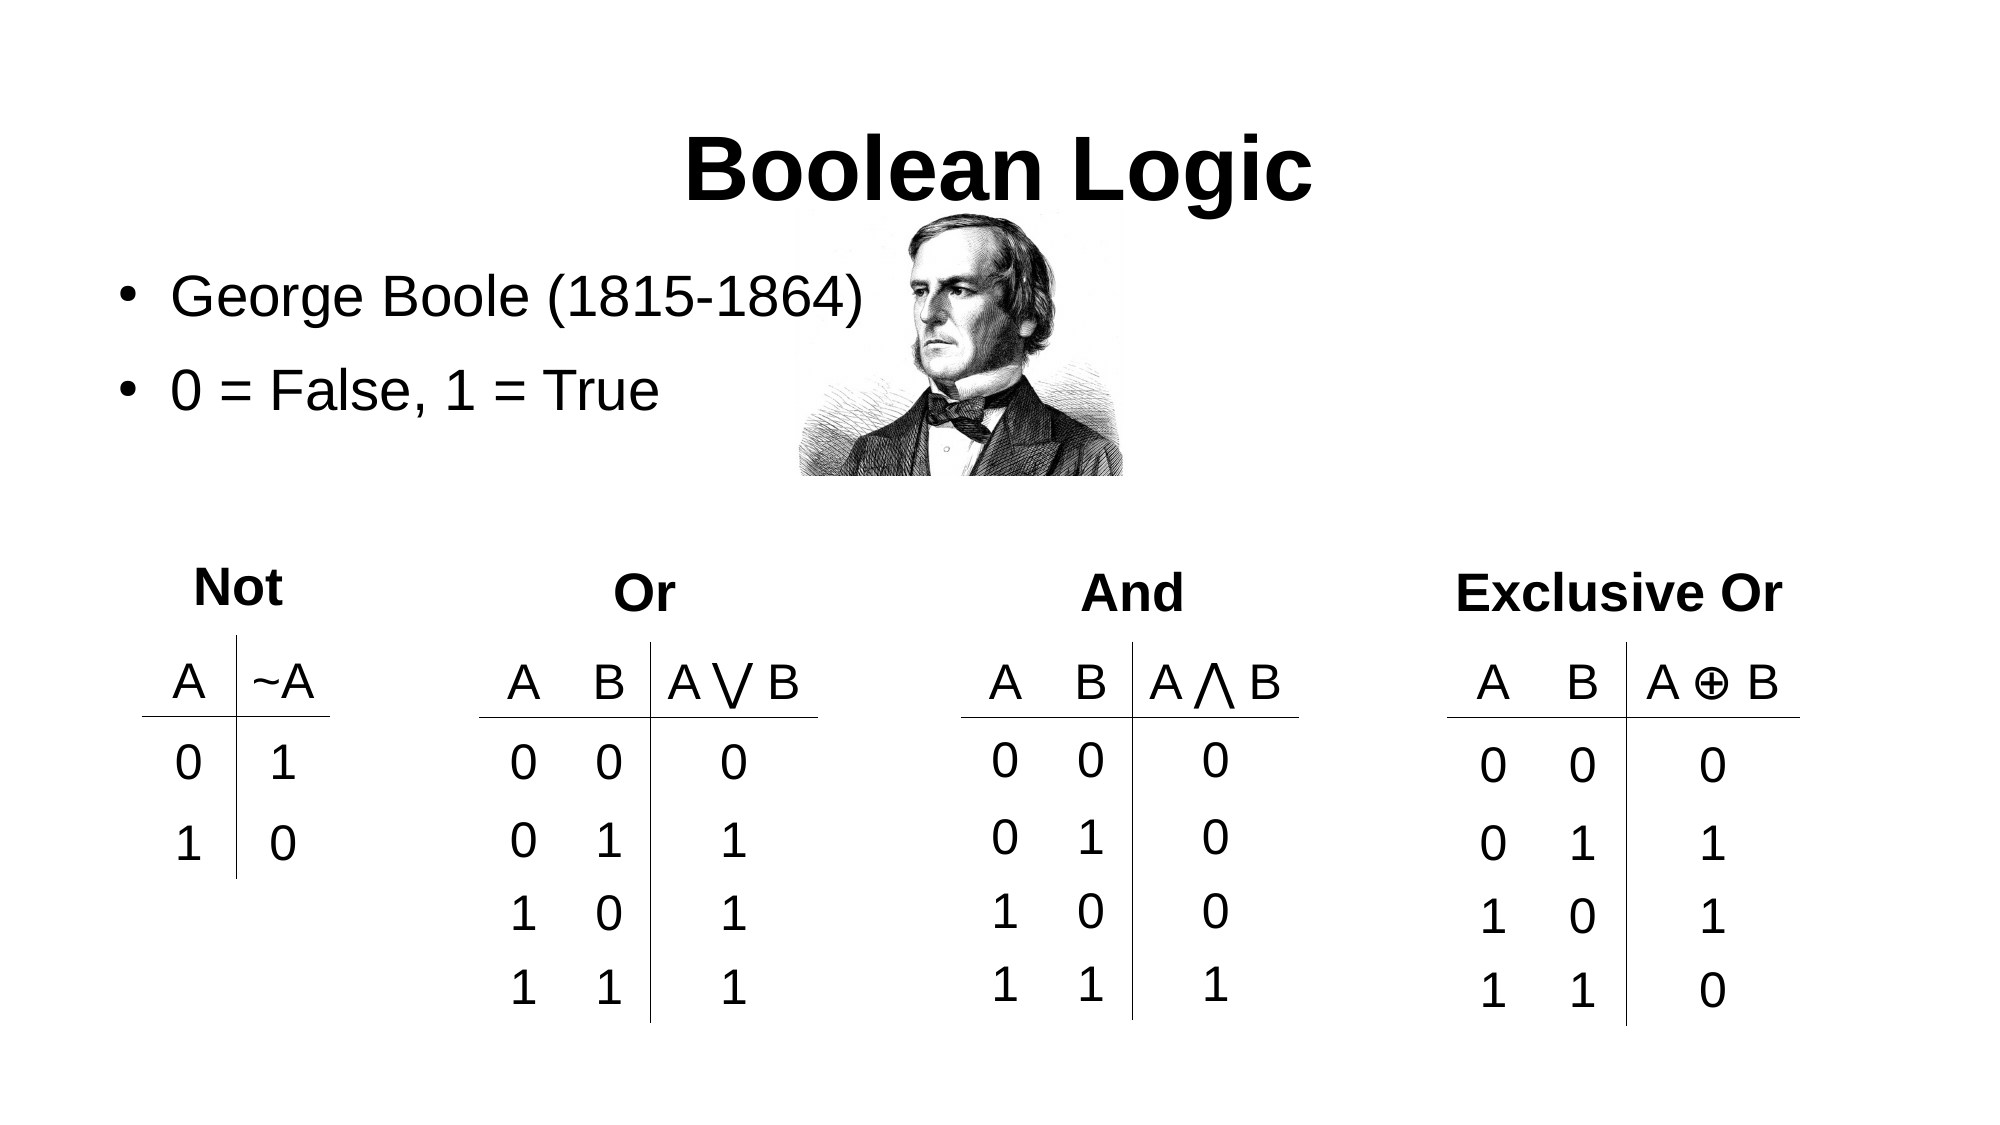

# Boolean Logic
George Boole (1815-1864)
0 = False, 1 = True
Not
| A | ~A |
| --- | --- |
| 0 | 1 |
| 1 | 0 |
And
| A | B | A ⋀ B |
| --- | --- | --- |
| 0 | 0 | 0 |
| 0 | 1 | 0 |
| 1 | 0 | 0 |
| 1 | 1 | 1 |
Exclusive Or
| A | B | A ⊕ B |
| --- | --- | --- |
| 0 | 0 | 0 |
| 0 | 1 | 1 |
| 1 | 0 | 1 |
| 1 | 1 | 0 |
Or
| A | B | A ⋁ B |
| --- | --- | --- |
| 0 | 0 | 0 |
| 0 | 1 | 1 |
| 1 | 0 | 1 |
| 1 | 1 | 1 |